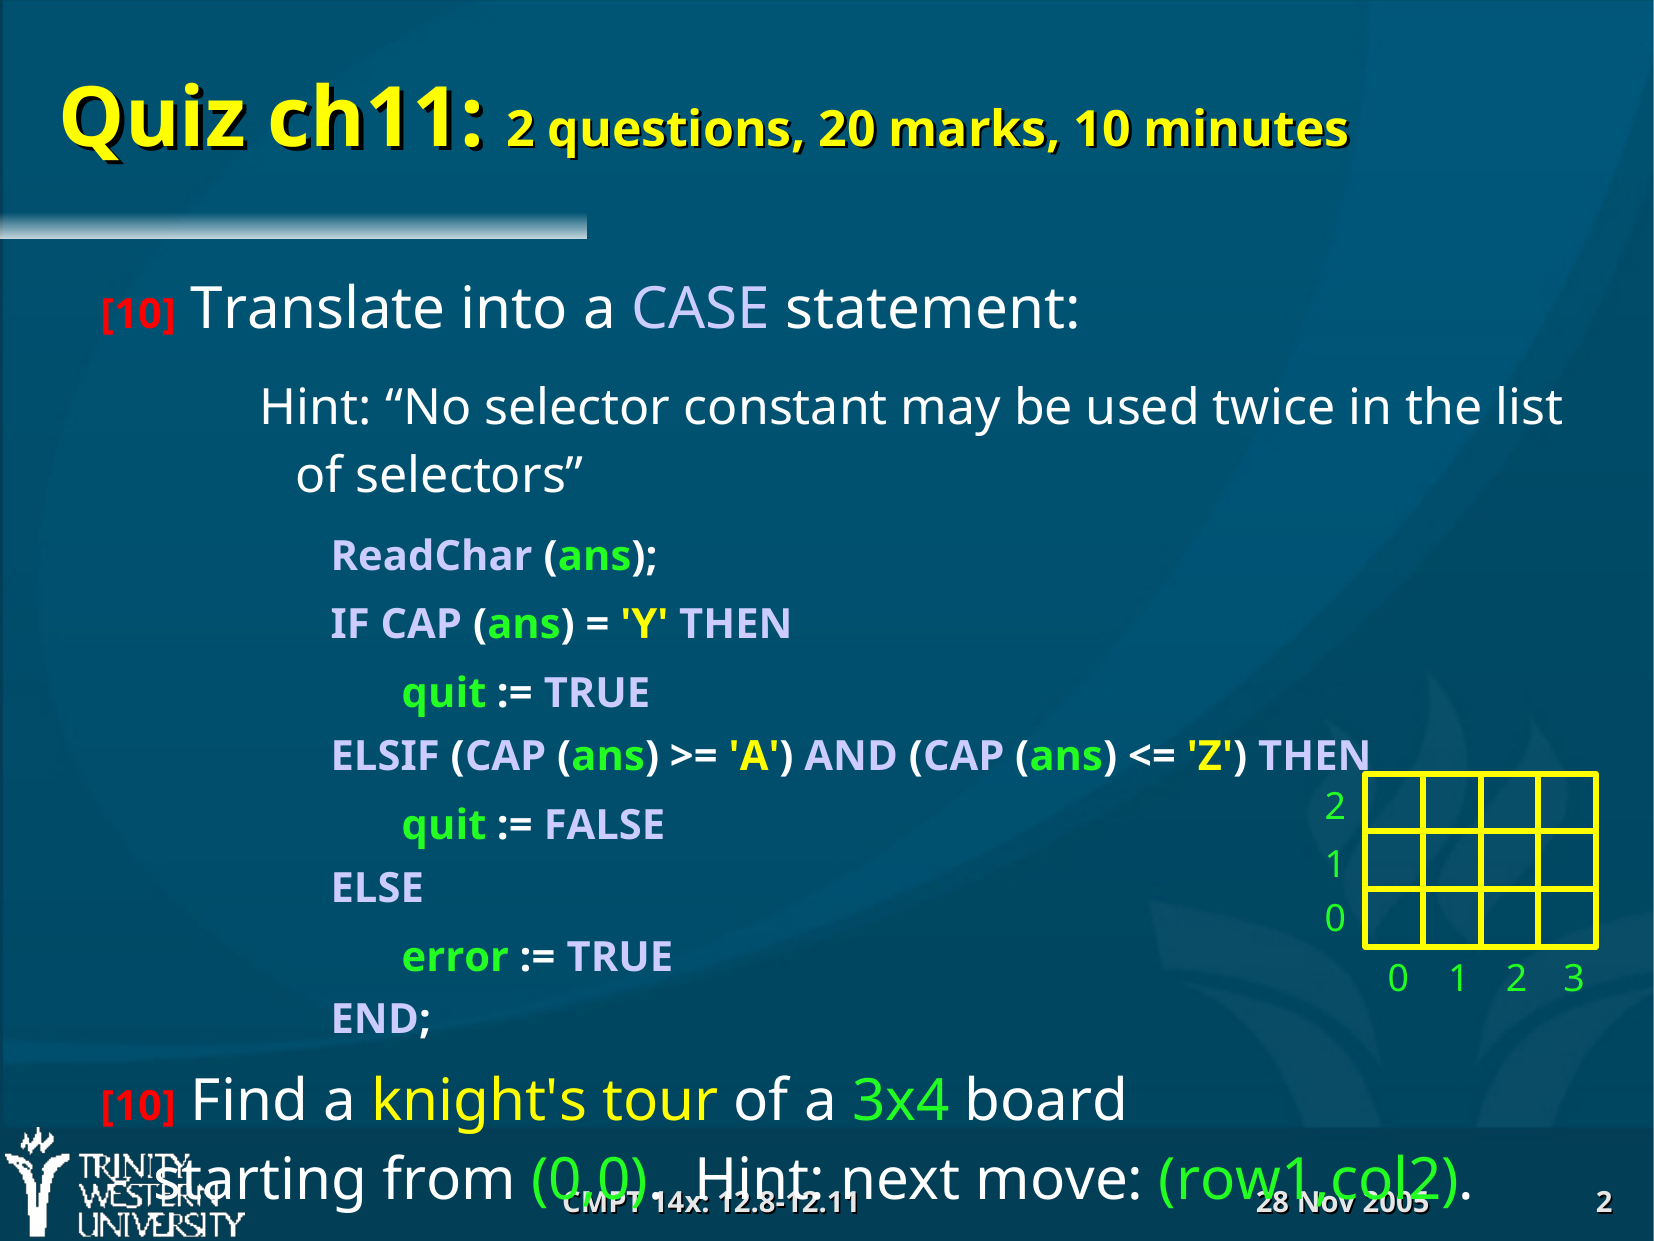

# Quiz ch11: 2 questions, 20 marks, 10 minutes
[10] Translate into a CASE statement:
Hint: “No selector constant may be used twice in the list of selectors”
ReadChar (ans);
IF CAP (ans) = 'Y' THEN
quit := TRUE
ELSIF (CAP (ans) >= 'A') AND (CAP (ans) <= 'Z') THEN
quit := FALSE
ELSE
error := TRUE
END;
[10] Find a knight's tour of a 3x4 board
starting from (0,0). Hint: next move: (row1,col2).
(Partial credit for showing backtracking work)
2
1
0
0
1
2
3
CMPT 14x: 12.8-12.11
28 Nov 2005
2